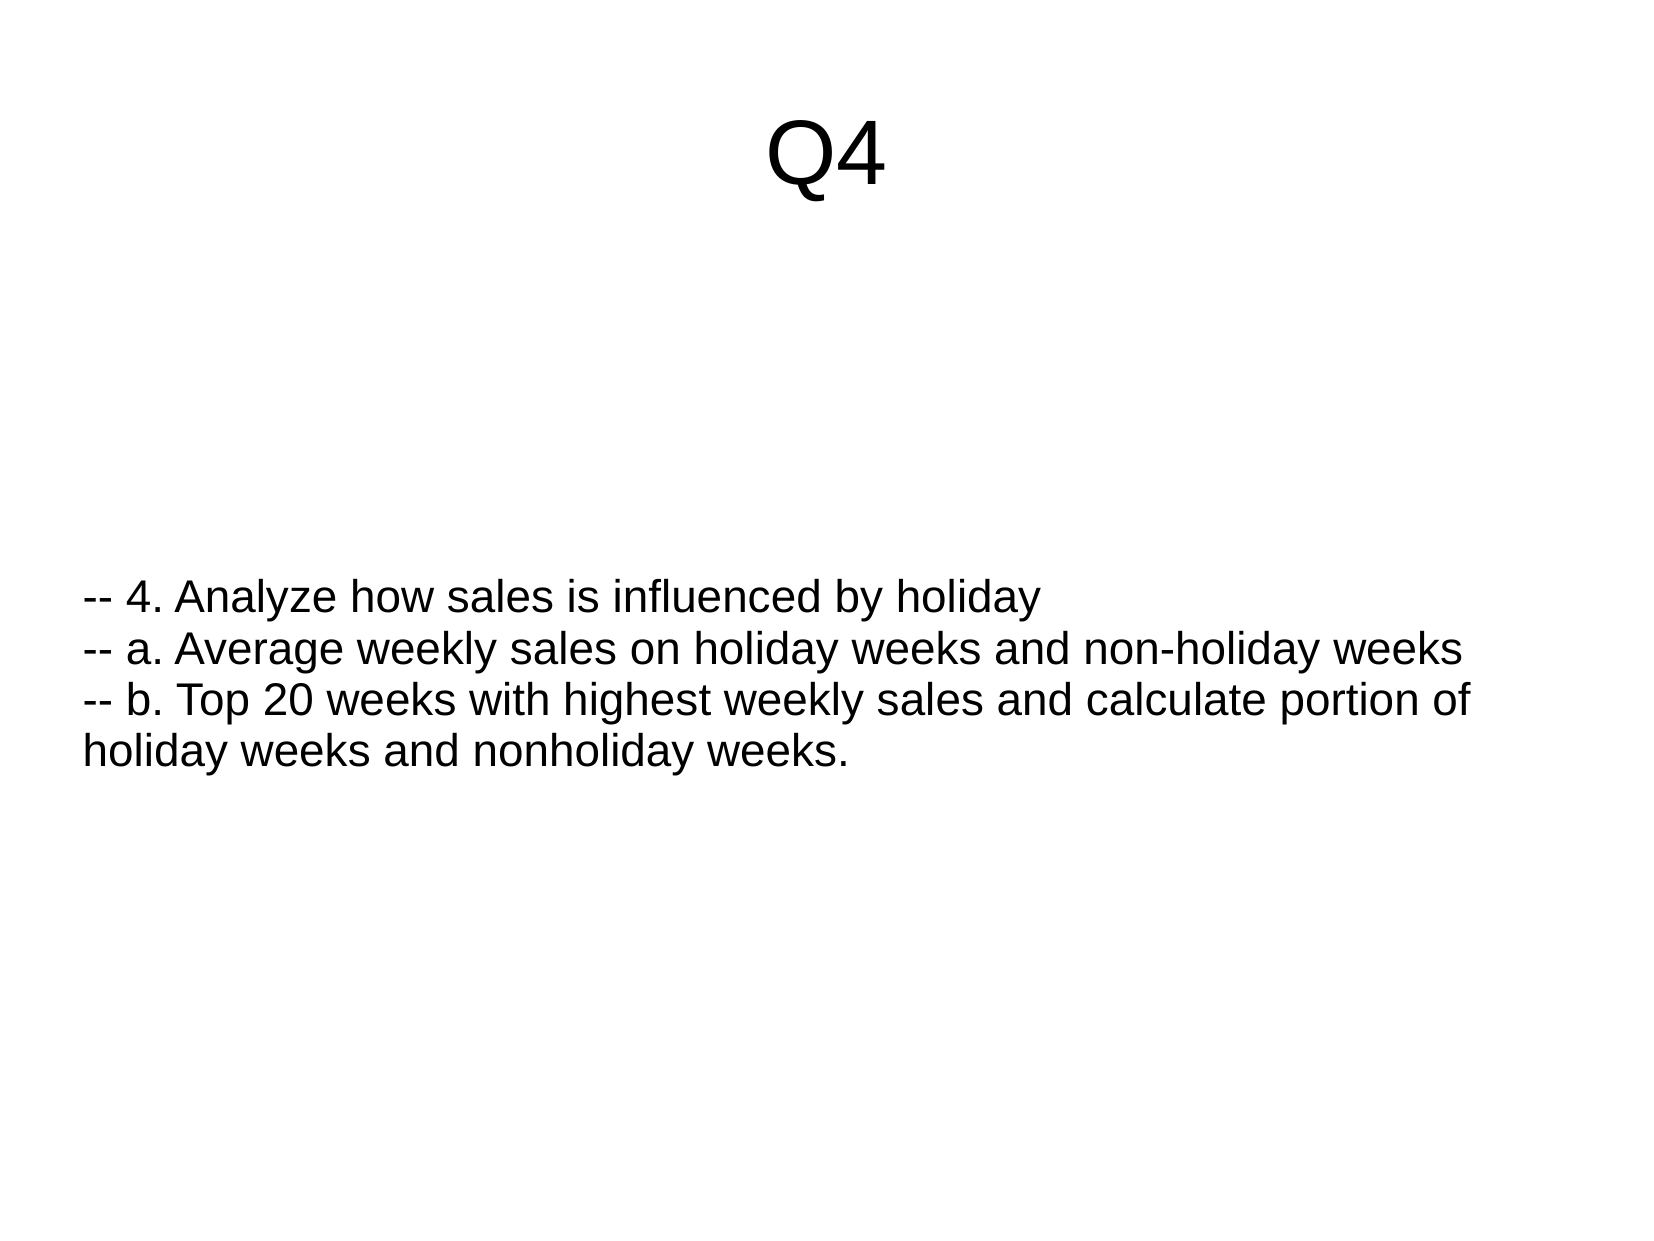

# Q4
-- 4. Analyze how sales is influenced by holiday
-- a. Average weekly sales on holiday weeks and non-holiday weeks
-- b. Top 20 weeks with highest weekly sales and calculate portion of holiday weeks and nonholiday weeks.